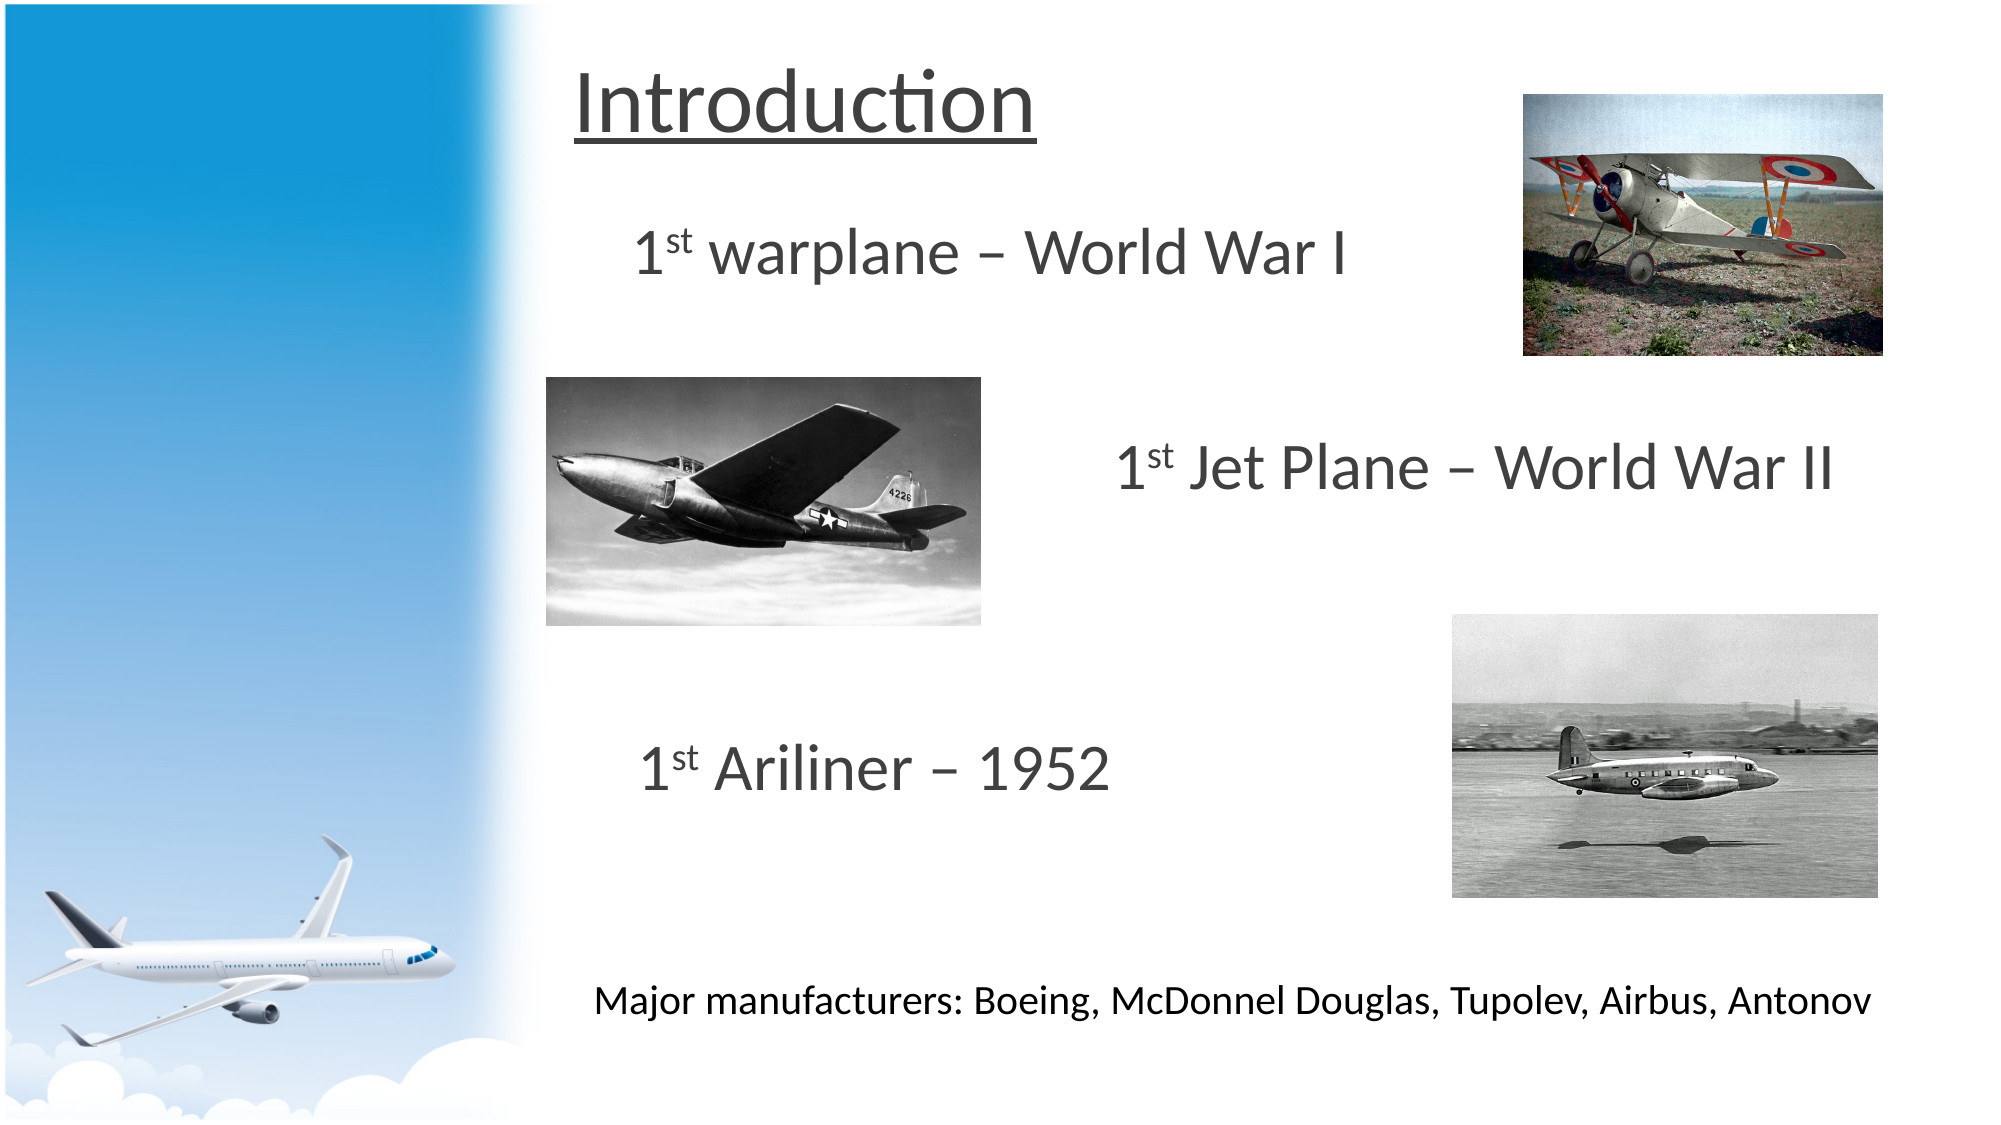

# Introduction
1st warplane – World War I
1st Jet Plane – World War II
1st Ariliner – 1952
Major manufacturers: Boeing, McDonnel Douglas, Tupolev, Airbus, Antonov